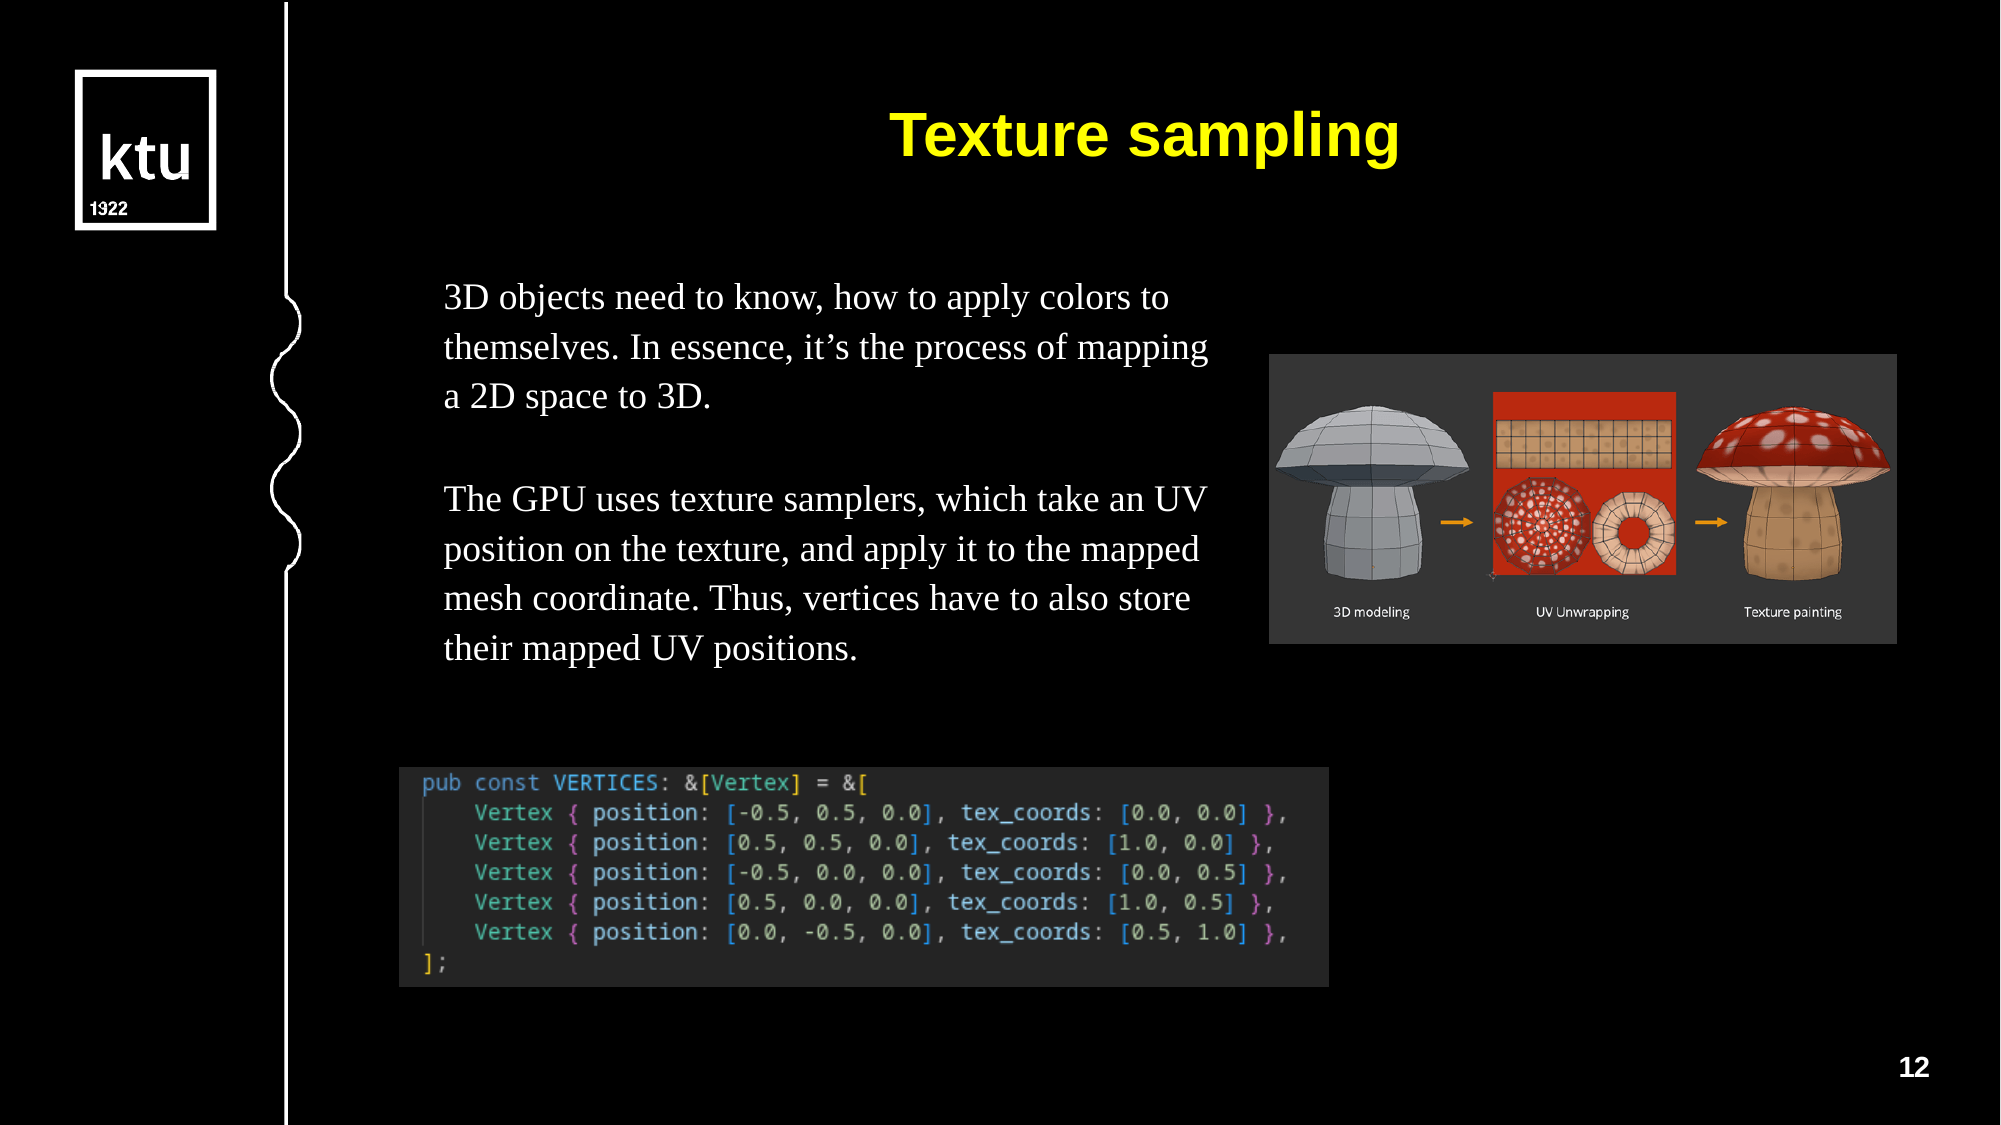

Texture sampling
# 3D objects need to know, how to apply colors to themselves. In essence, it’s the process of mapping a 2D space to 3D.
The GPU uses texture samplers, which take an UV position on the texture, and apply it to the mapped mesh coordinate. Thus, vertices have to also store their mapped UV positions.